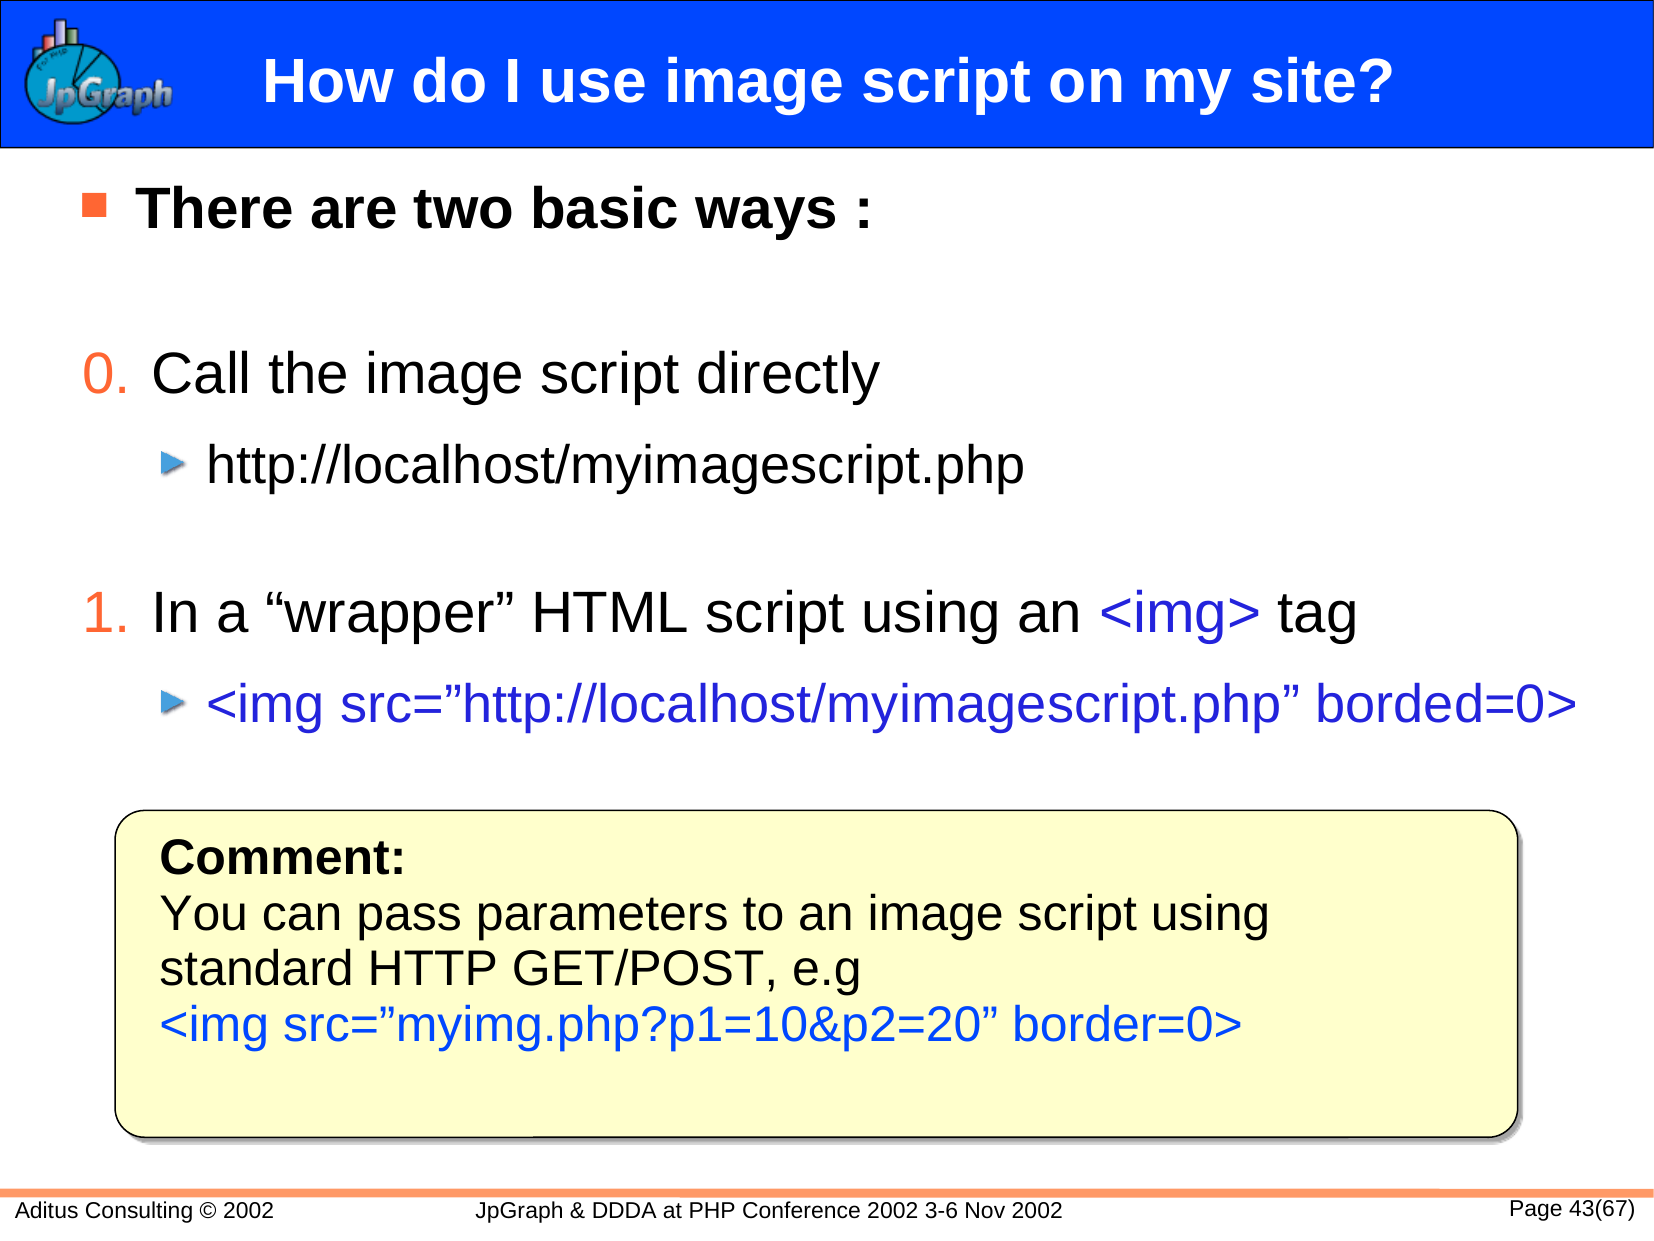

# How do I use image script on my site?
There are two basic ways :
 Call the image script directly
http://localhost/myimagescript.php
 In a “wrapper” HTML script using an <img> tag
<img src=”http://localhost/myimagescript.php” borded=0>
Comment:
You can pass parameters to an image script using standard HTTP GET/POST, e.g
<img src=”myimg.php?p1=10&p2=20” border=0>